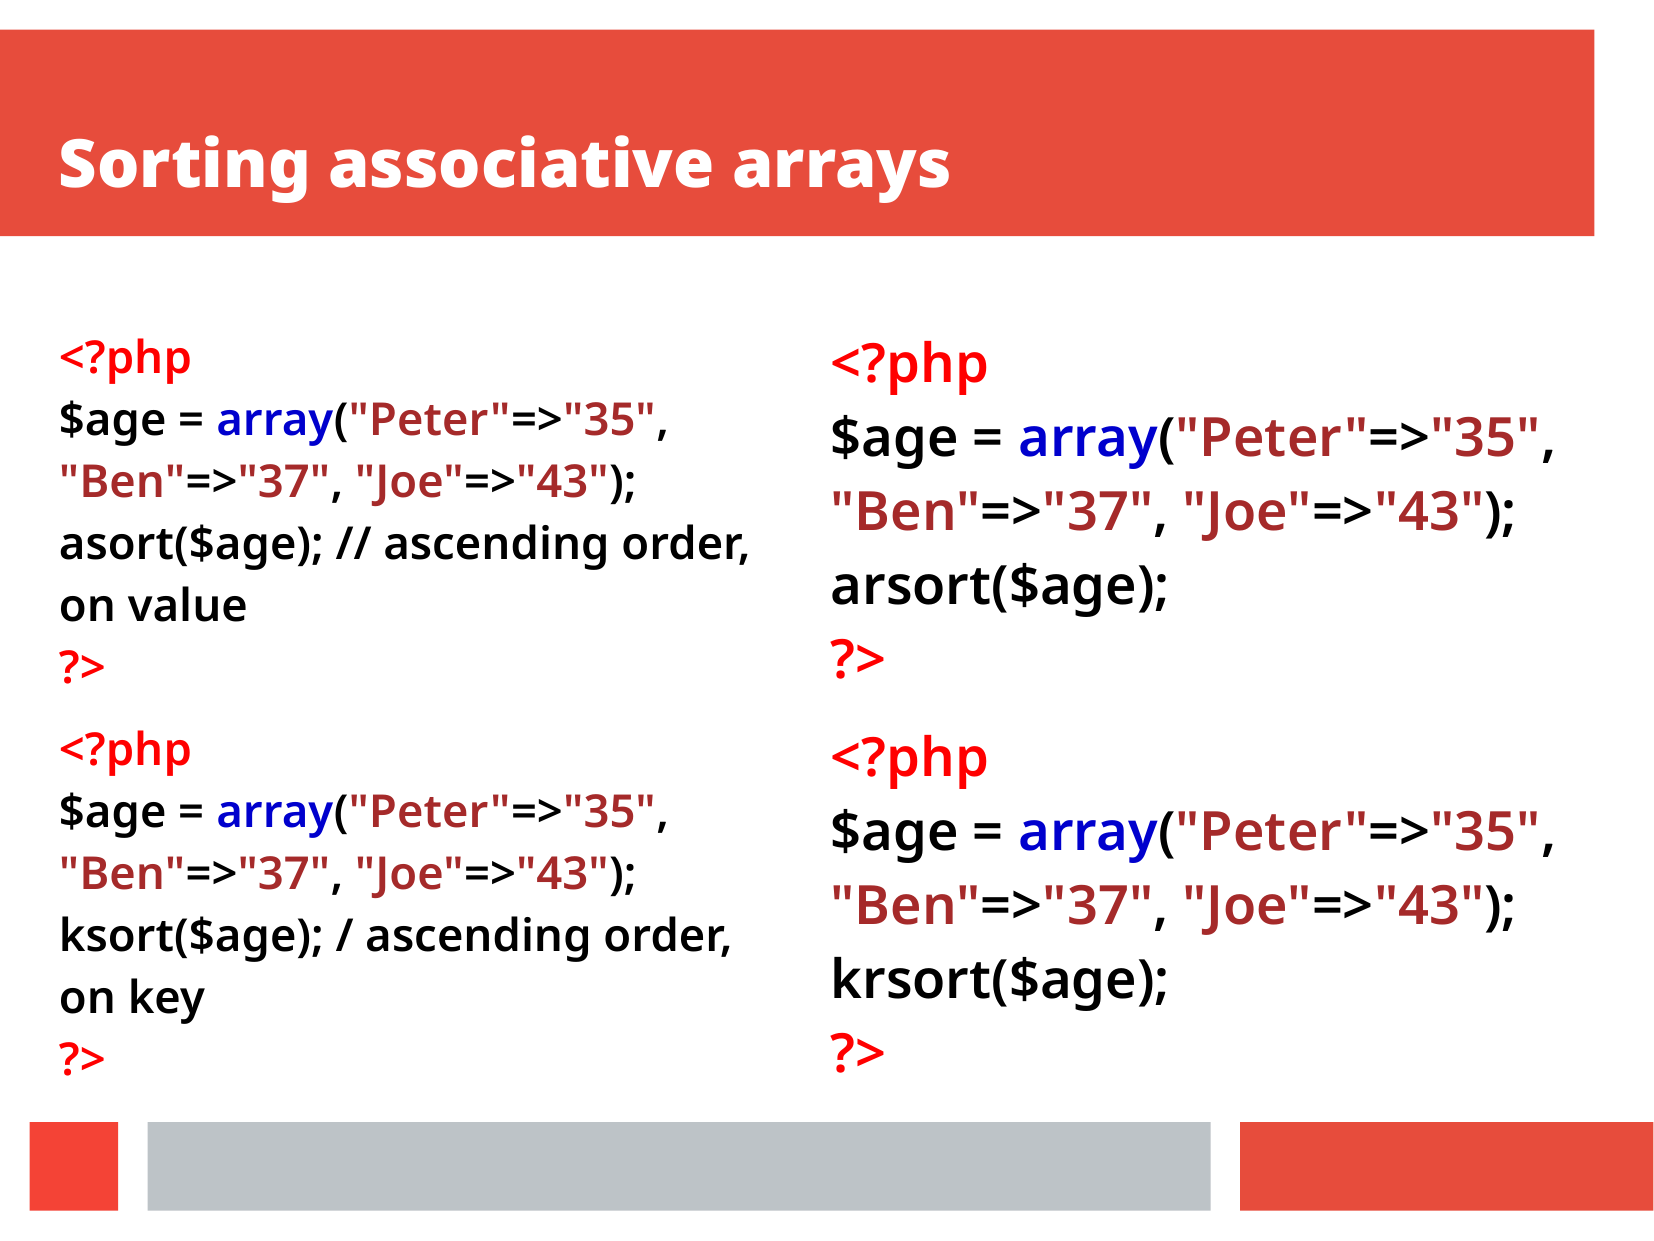

# Sorting associative arrays
<?php
$age = array("Peter"=>"35", "Ben"=>"37", "Joe"=>"43");
asort($age); // ascending order, on value
?>
<?php
$age = array("Peter"=>"35", "Ben"=>"37", "Joe"=>"43");
ksort($age); / ascending order, on key
?>
<?php
$age = array("Peter"=>"35", "Ben"=>"37", "Joe"=>"43");
arsort($age);
?>
<?php
$age = array("Peter"=>"35", "Ben"=>"37", "Joe"=>"43");
krsort($age);
?>